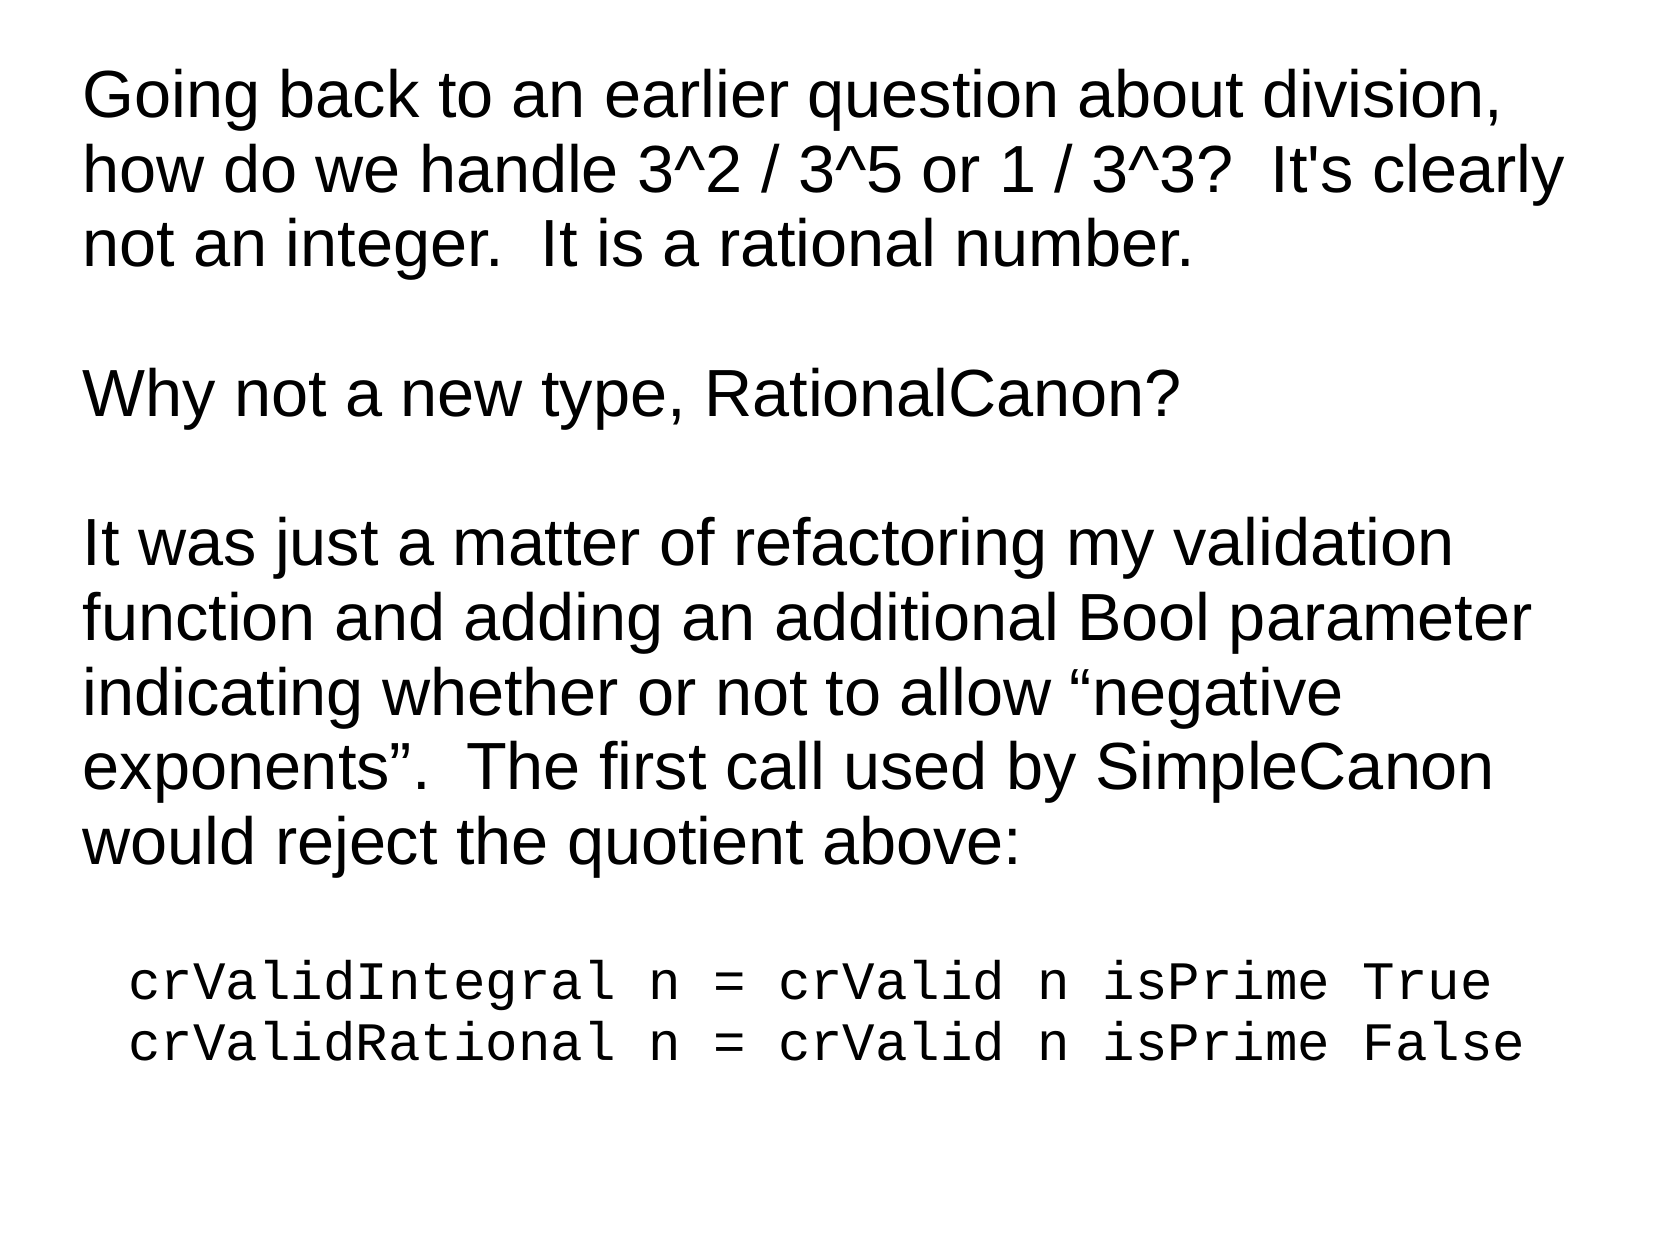

# Going back to an earlier question about division, how do we handle 3^2 / 3^5 or 1 / 3^3? It's clearly not an integer. It is a rational number.
Why not a new type, RationalCanon?
It was just a matter of refactoring my validation function and adding an additional Bool parameter indicating whether or not to allow “negative exponents”. The first call used by SimpleCanon would reject the quotient above:
crValidIntegral n = crValid n isPrime True crValidRational n = crValid n isPrime False